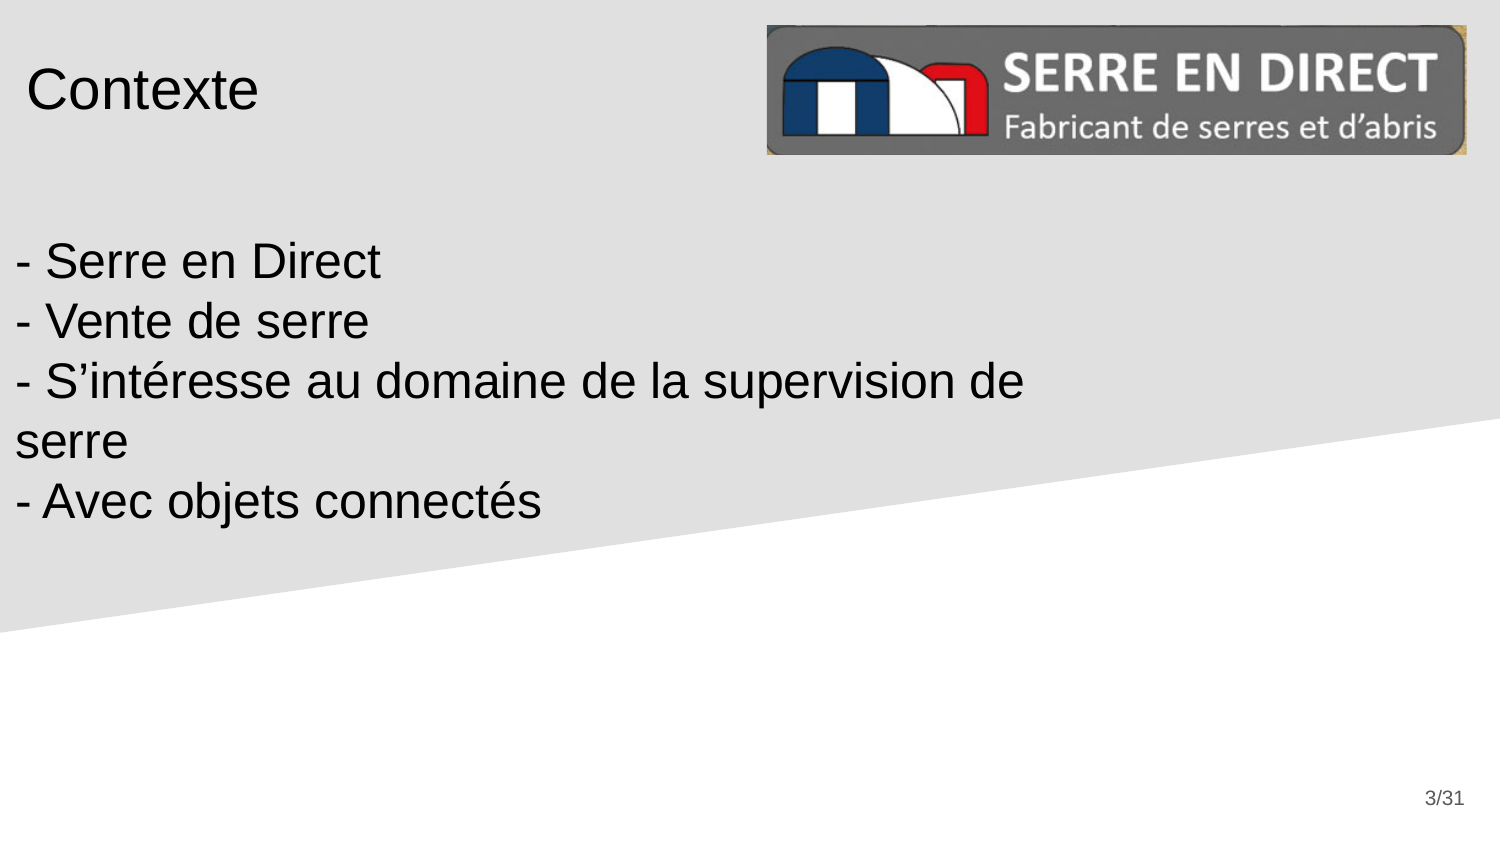

# Contexte
- Serre en Direct
- Vente de serre
- S’intéresse au domaine de la supervision de serre
- Avec objets connectés